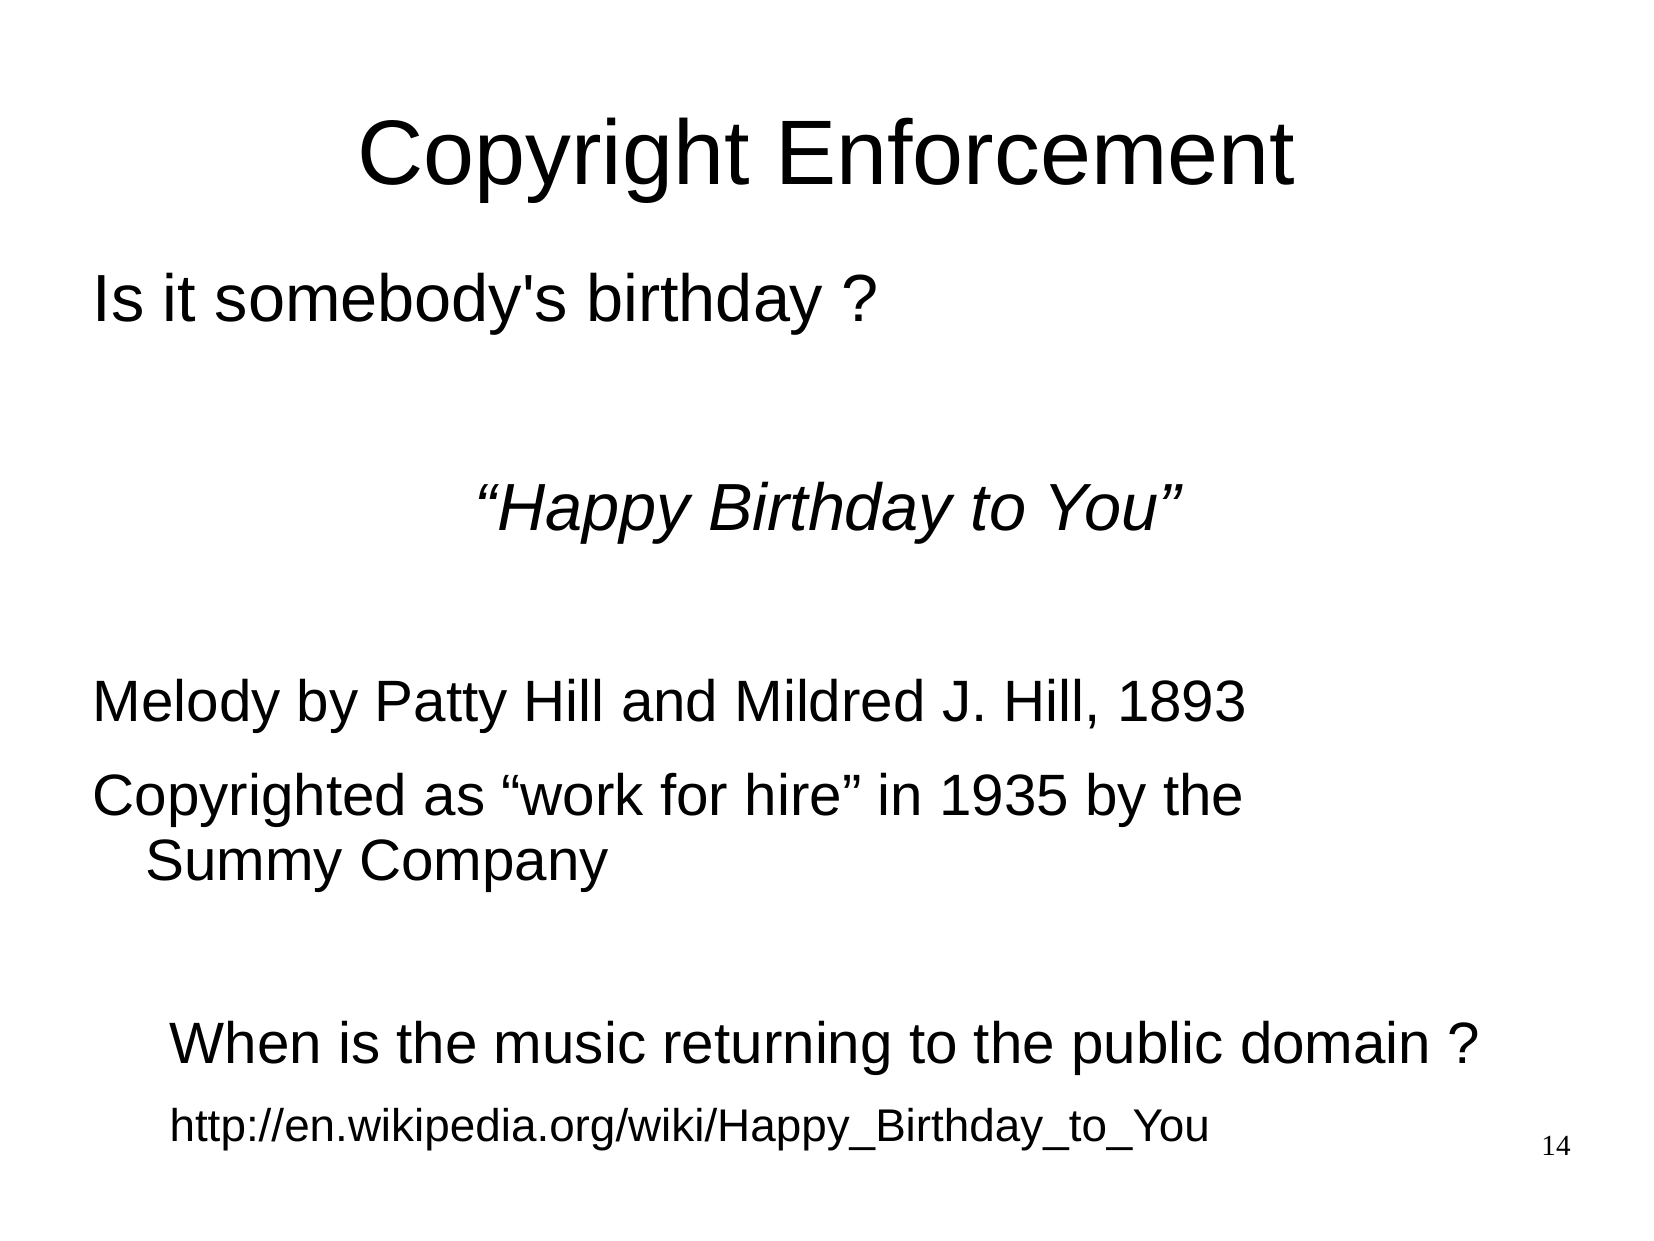

# Copyright Enforcement
Is it somebody's birthday ?
“Happy Birthday to You”
Melody by Patty Hill and Mildred J. Hill, 1893
Copyrighted as “work for hire” in 1935 by the
Summy Company
When is the music returning to the public domain ?
http://en.wikipedia.org/wiki/Happy_Birthday_to_You
14